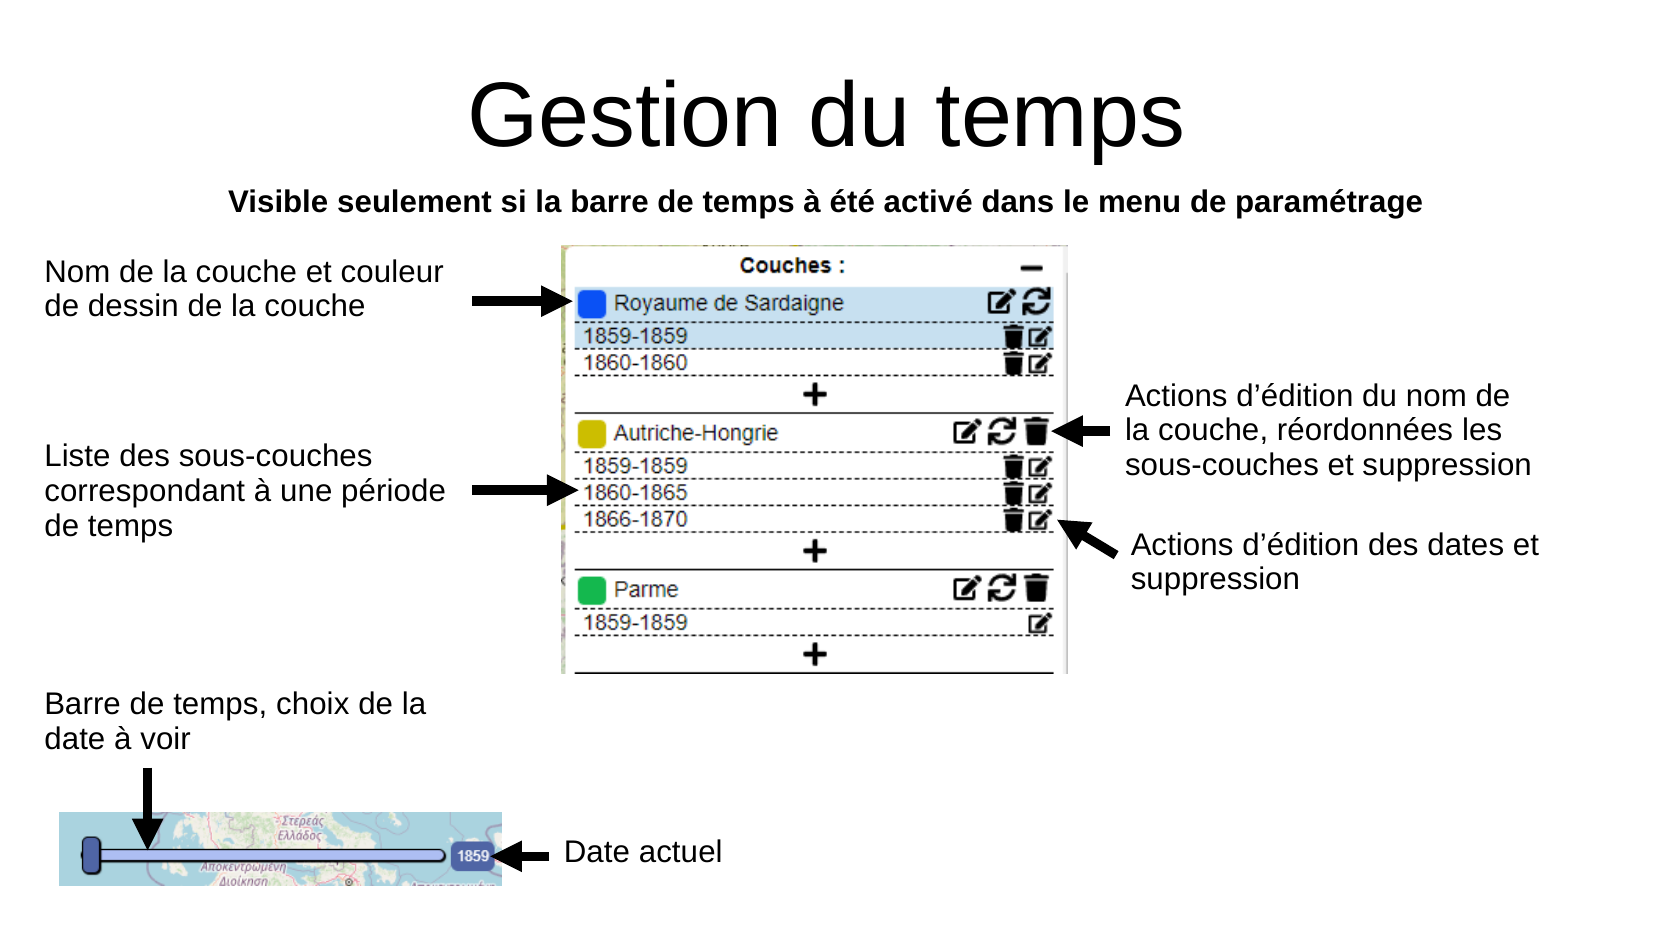

# Gestion du temps
Visible seulement si la barre de temps à été activé dans le menu de paramétrage
Nom de la couche et couleur de dessin de la couche
Actions d’édition du nom de la couche, réordonnées les sous-couches et suppression
Liste des sous-couches correspondant à une période de temps
Actions d’édition des dates et suppression
Barre de temps, choix de la date à voir
Date actuel